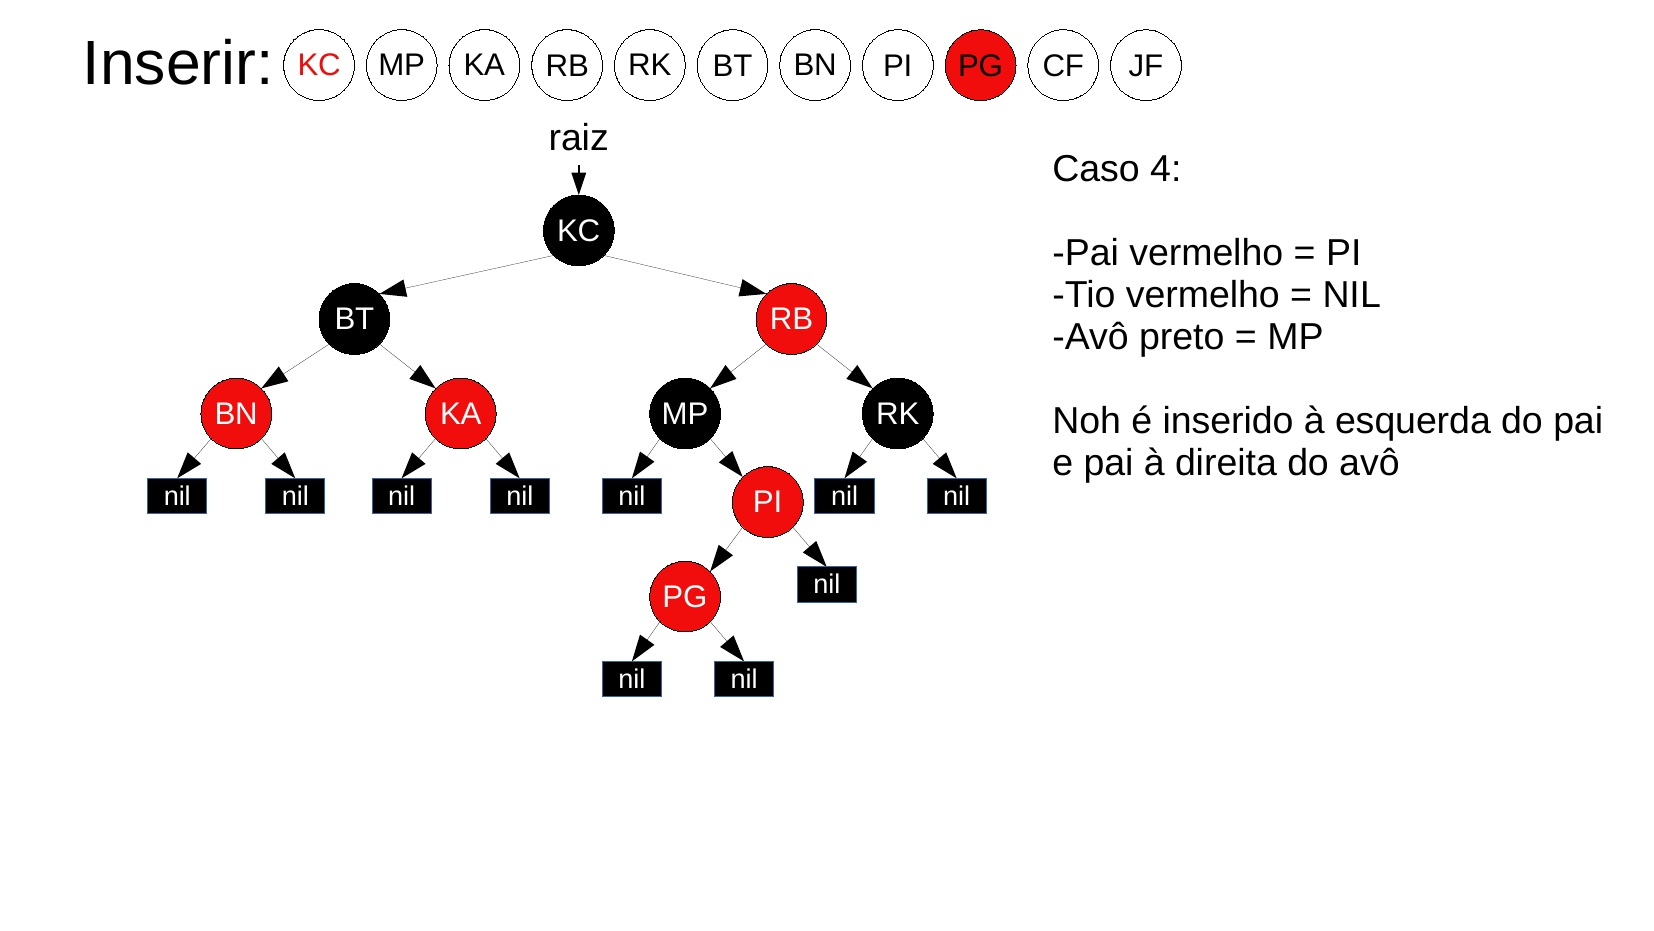

# Inserir:
KC
KC
MP
LAT
KA
LAT
RK
BN
RB
BT
PI
CF
PG
JF
raiz
Caso 4:
-Pai vermelho = PI
-Tio vermelho = NIL
-Avô preto = MP
Noh é inserido à esquerda do pai
e pai à direita do avô
KC
BT
RB
BN
KA
MP
MP
RK
PI
nil
nil
nil
nil
nil
nil
nil
nil
PG
nil
nil
nil